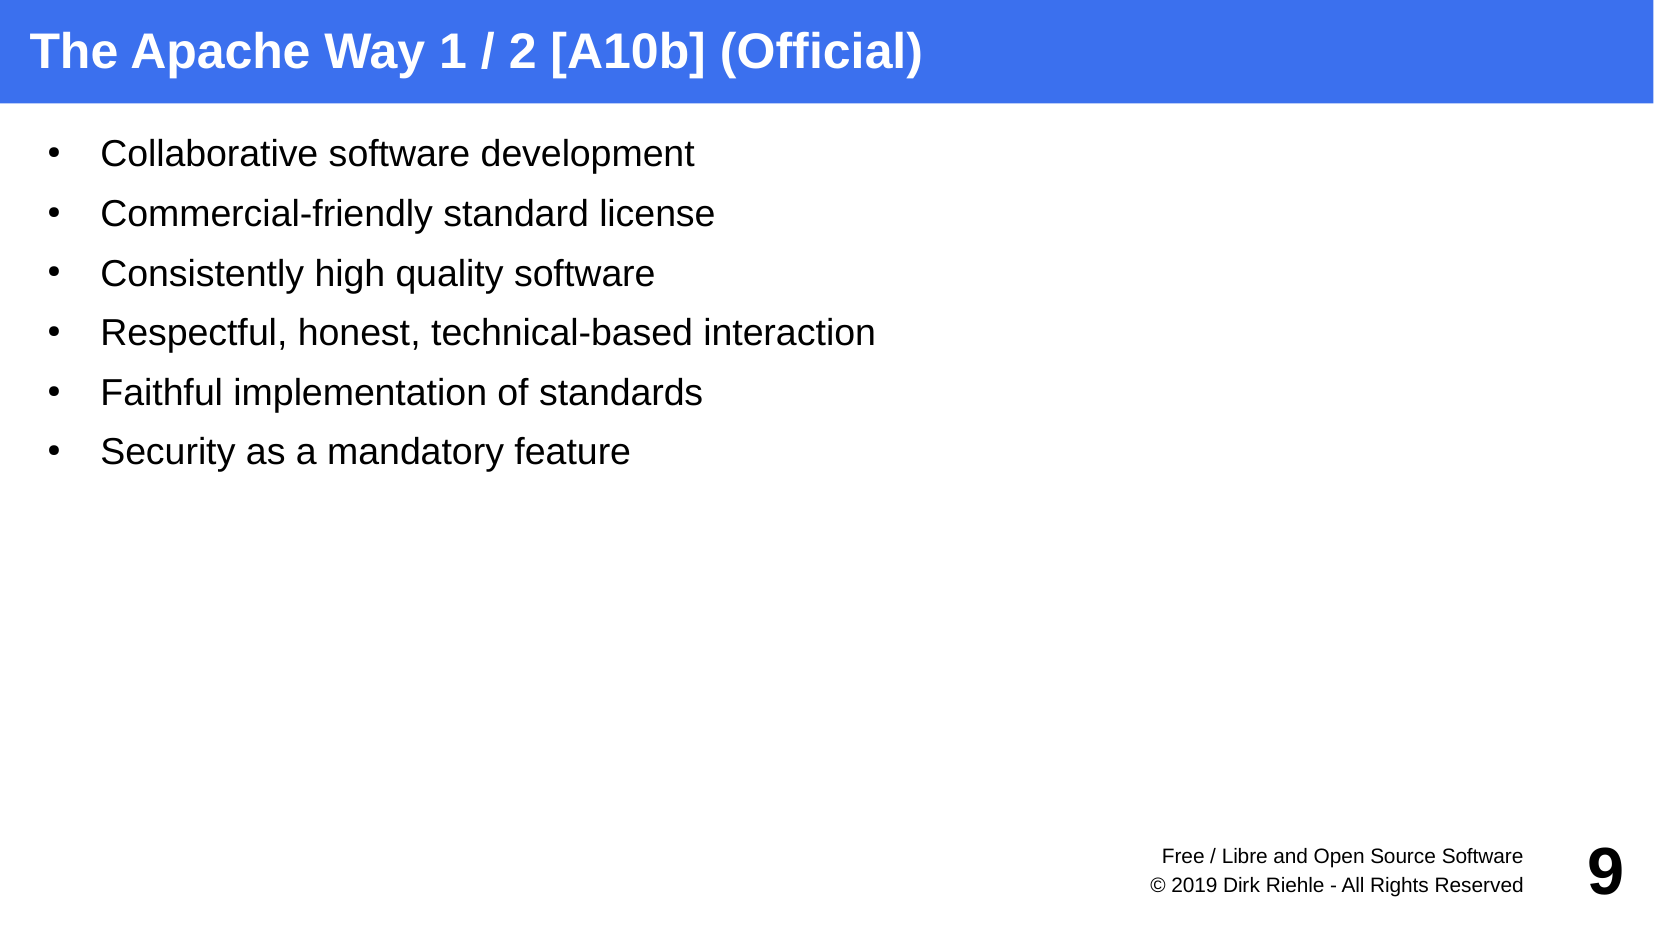

# The Apache Way 1 / 2 [A10b] (Official)
Collaborative software development
Commercial-friendly standard license
Consistently high quality software
Respectful, honest, technical-based interaction
Faithful implementation of standards
Security as a mandatory feature
Free / Libre and Open Source Software
9
© 2019 Dirk Riehle - All Rights Reserved